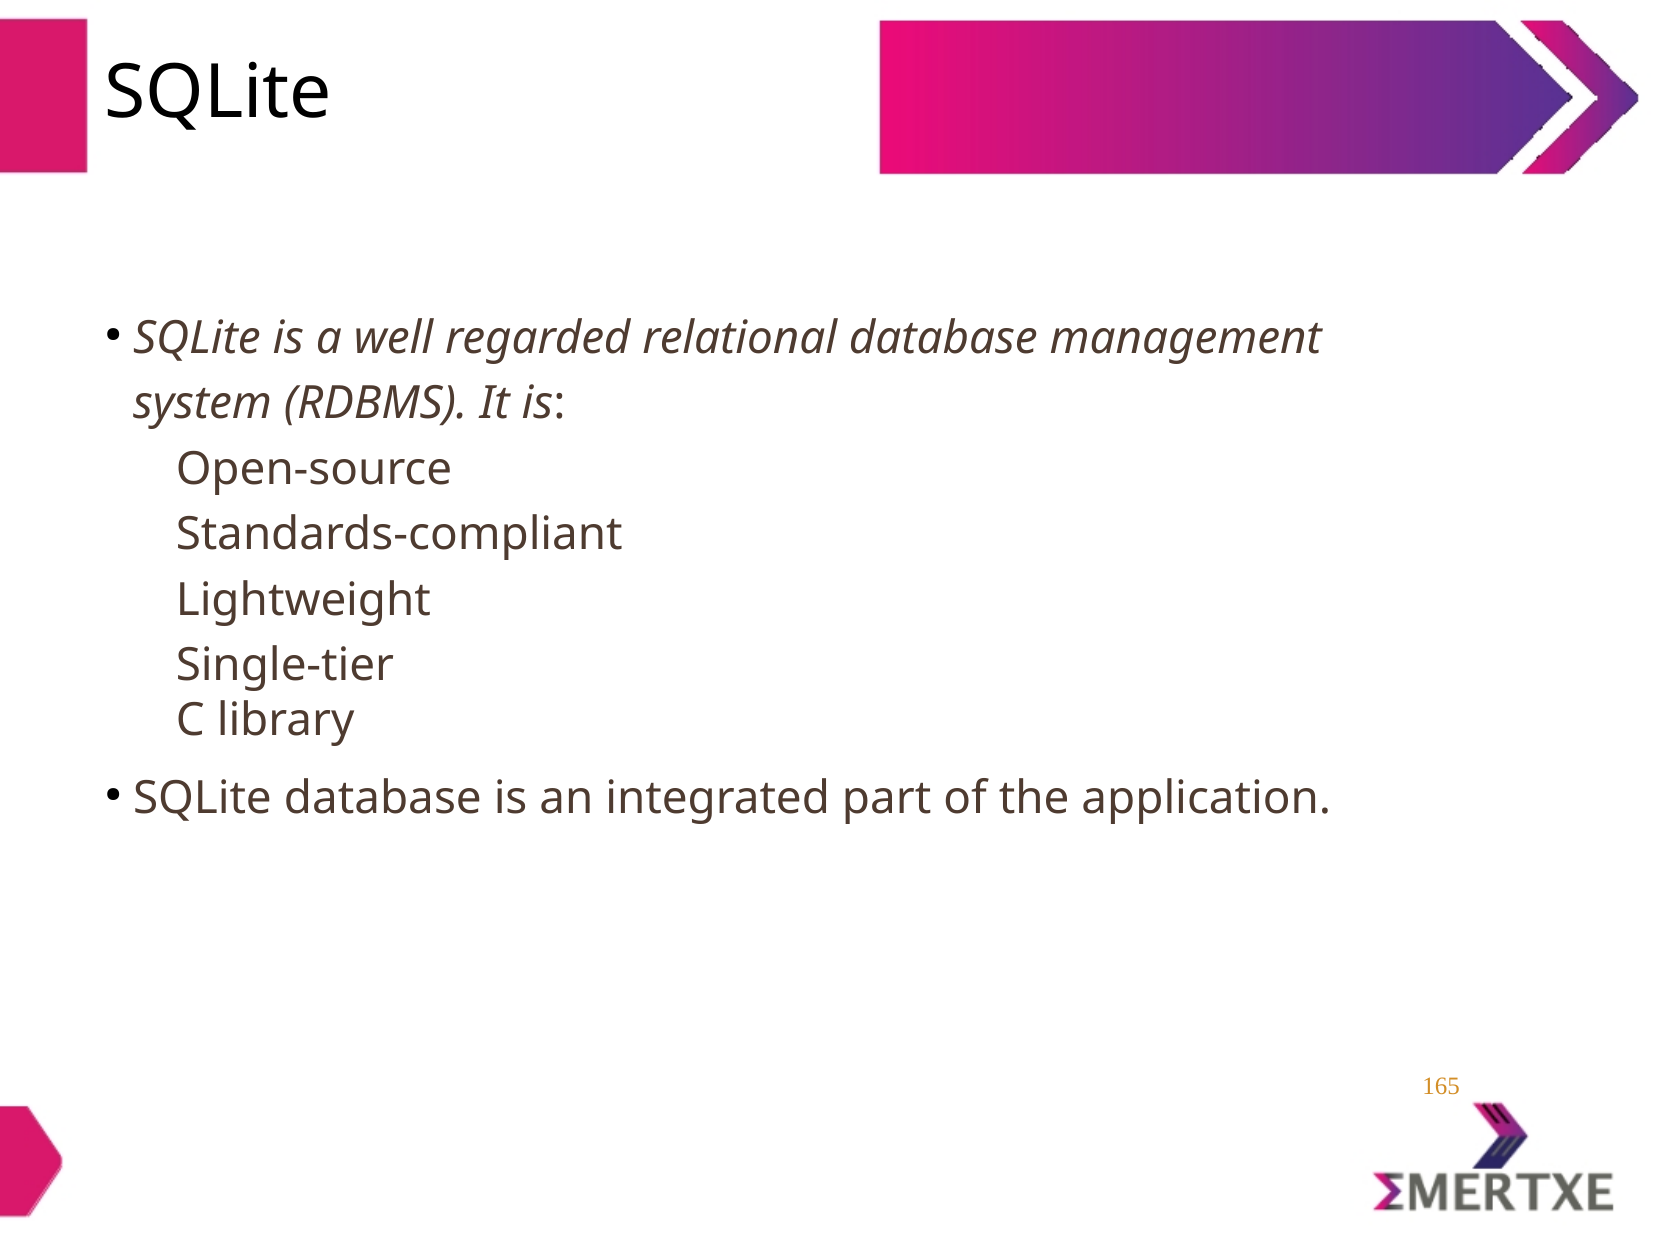

SQLite
# SQLite is a well regarded relational database management
 system (RDBMS). It is:
Open-source
Standards-compliant
Lightweight
Single-tier
C library
 SQLite database is an integrated part of the application.